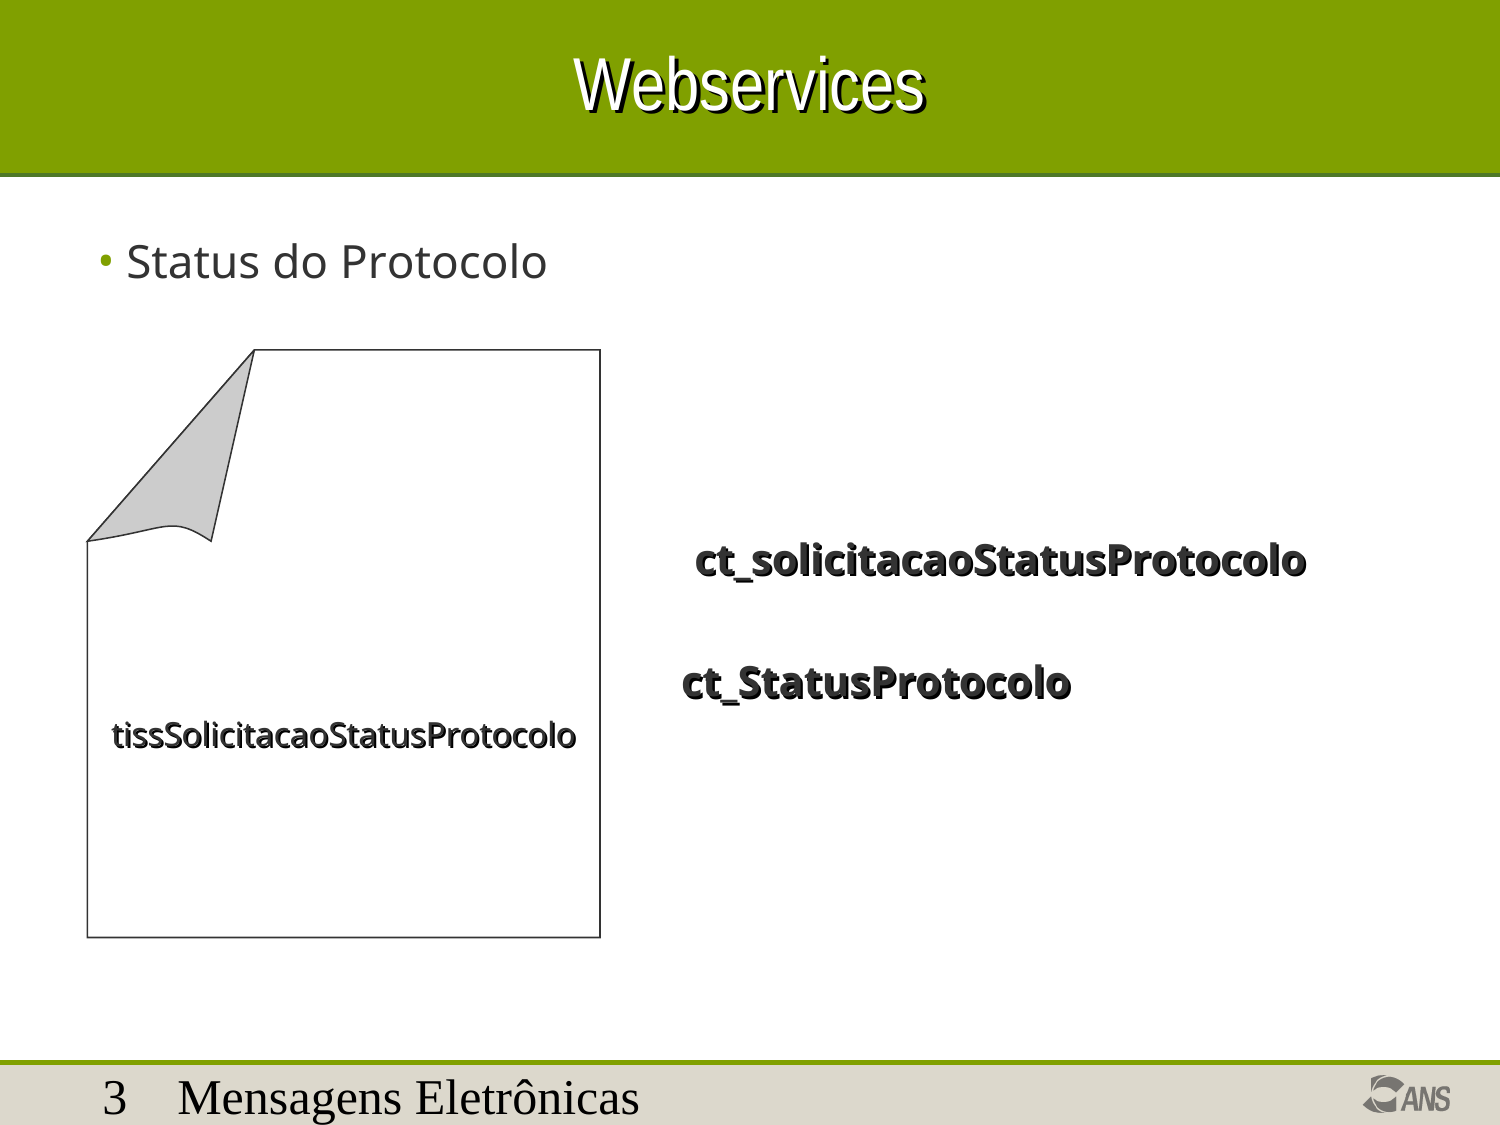

# Webservices
 Status do Protocolo
tissSolicitacaoStatusProtocolo
ct_solicitacaoStatusProtocolo
ct_StatusProtocolo
31
Mensagens Eletrônicas